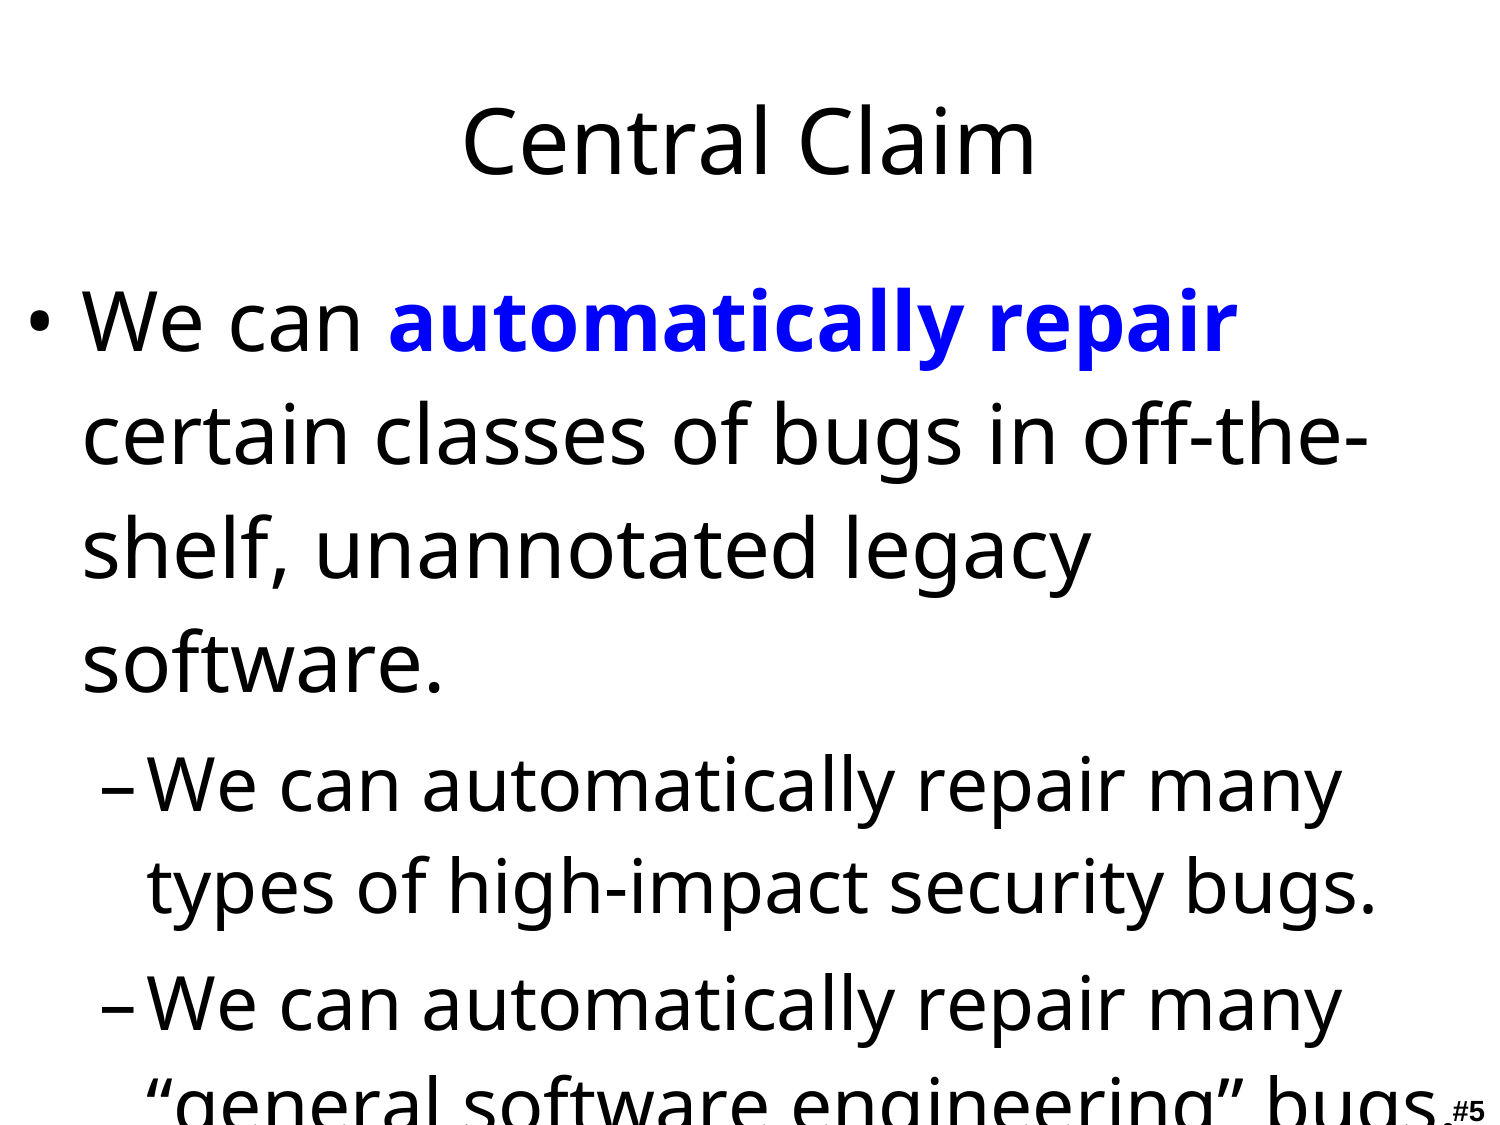

# Central Claim
We can automatically repair certain classes of bugs in off-the-shelf, unannotated legacy software.
We can automatically repair many types of high-impact security bugs.
We can automatically repair many “general software engineering” bugs.
5